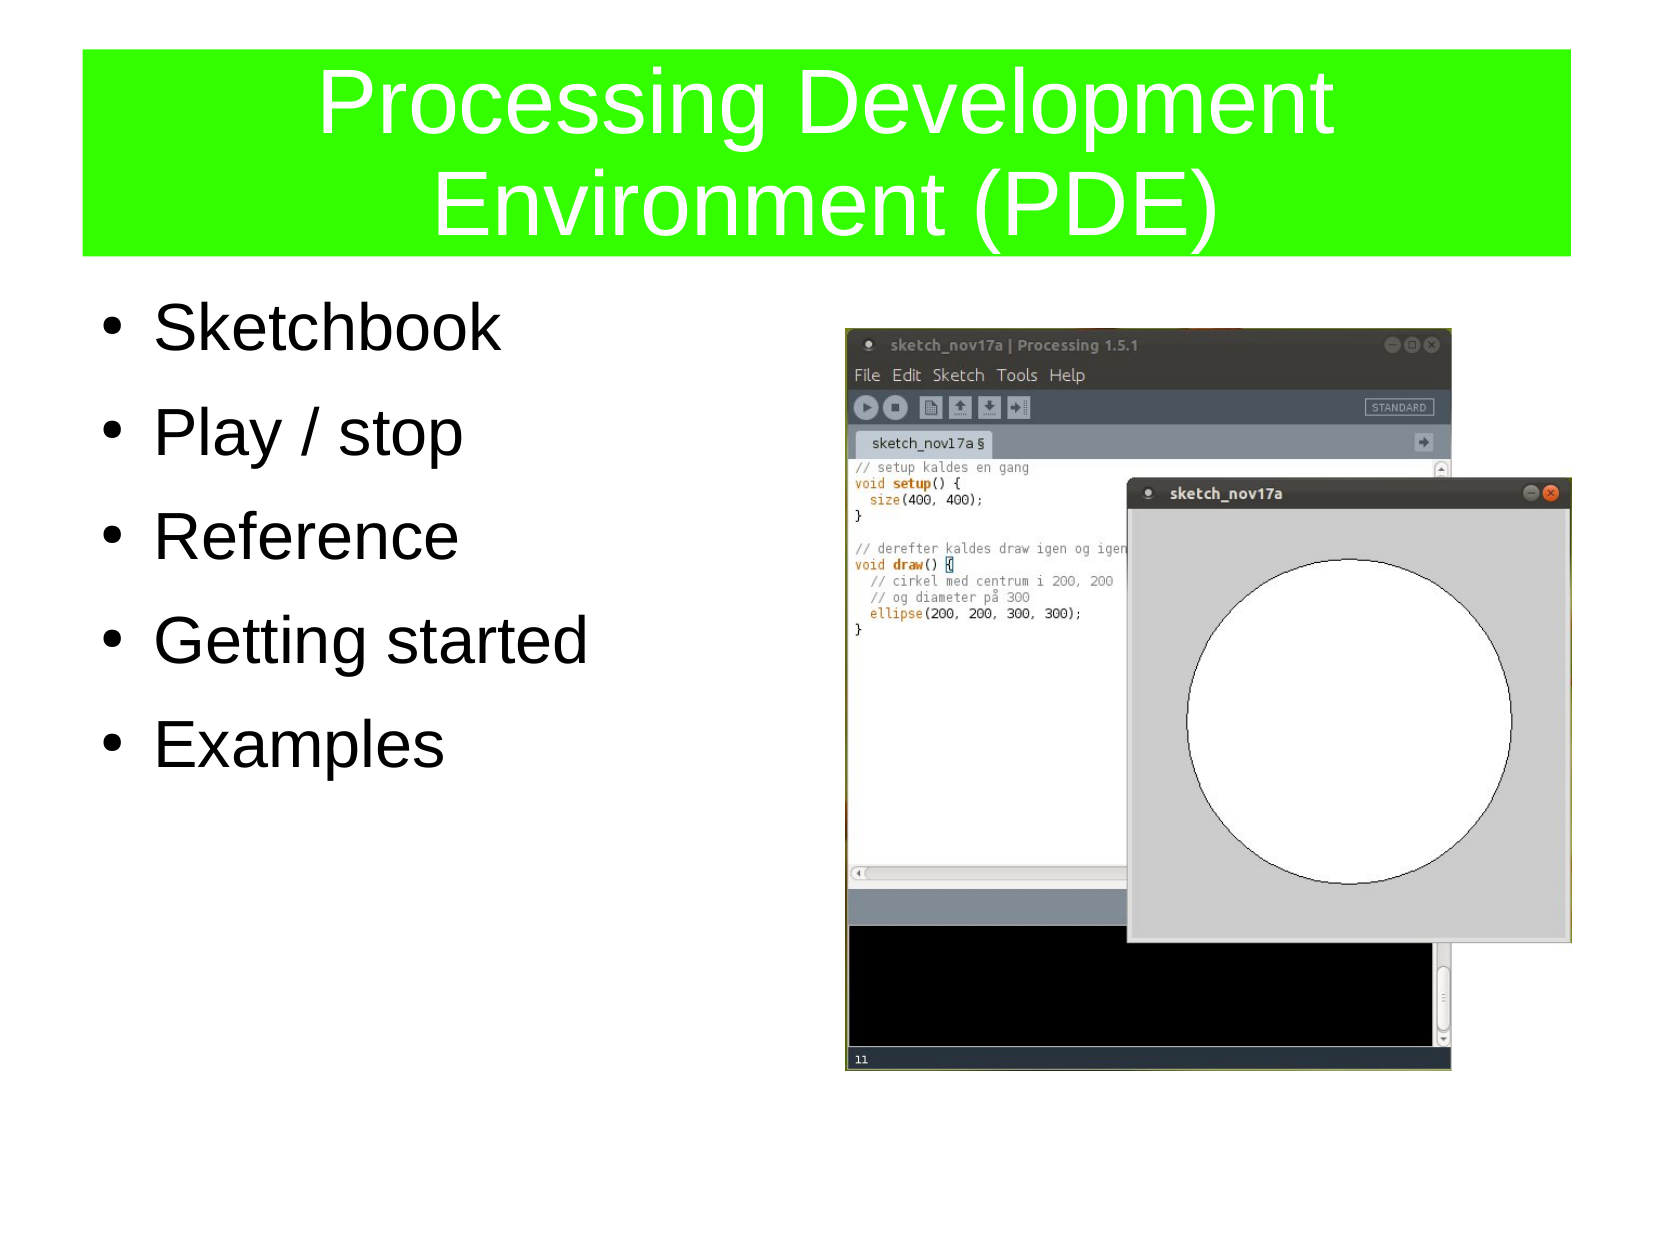

# Processing Development Environment (PDE)
Sketchbook
Play / stop
Reference
Getting started
Examples